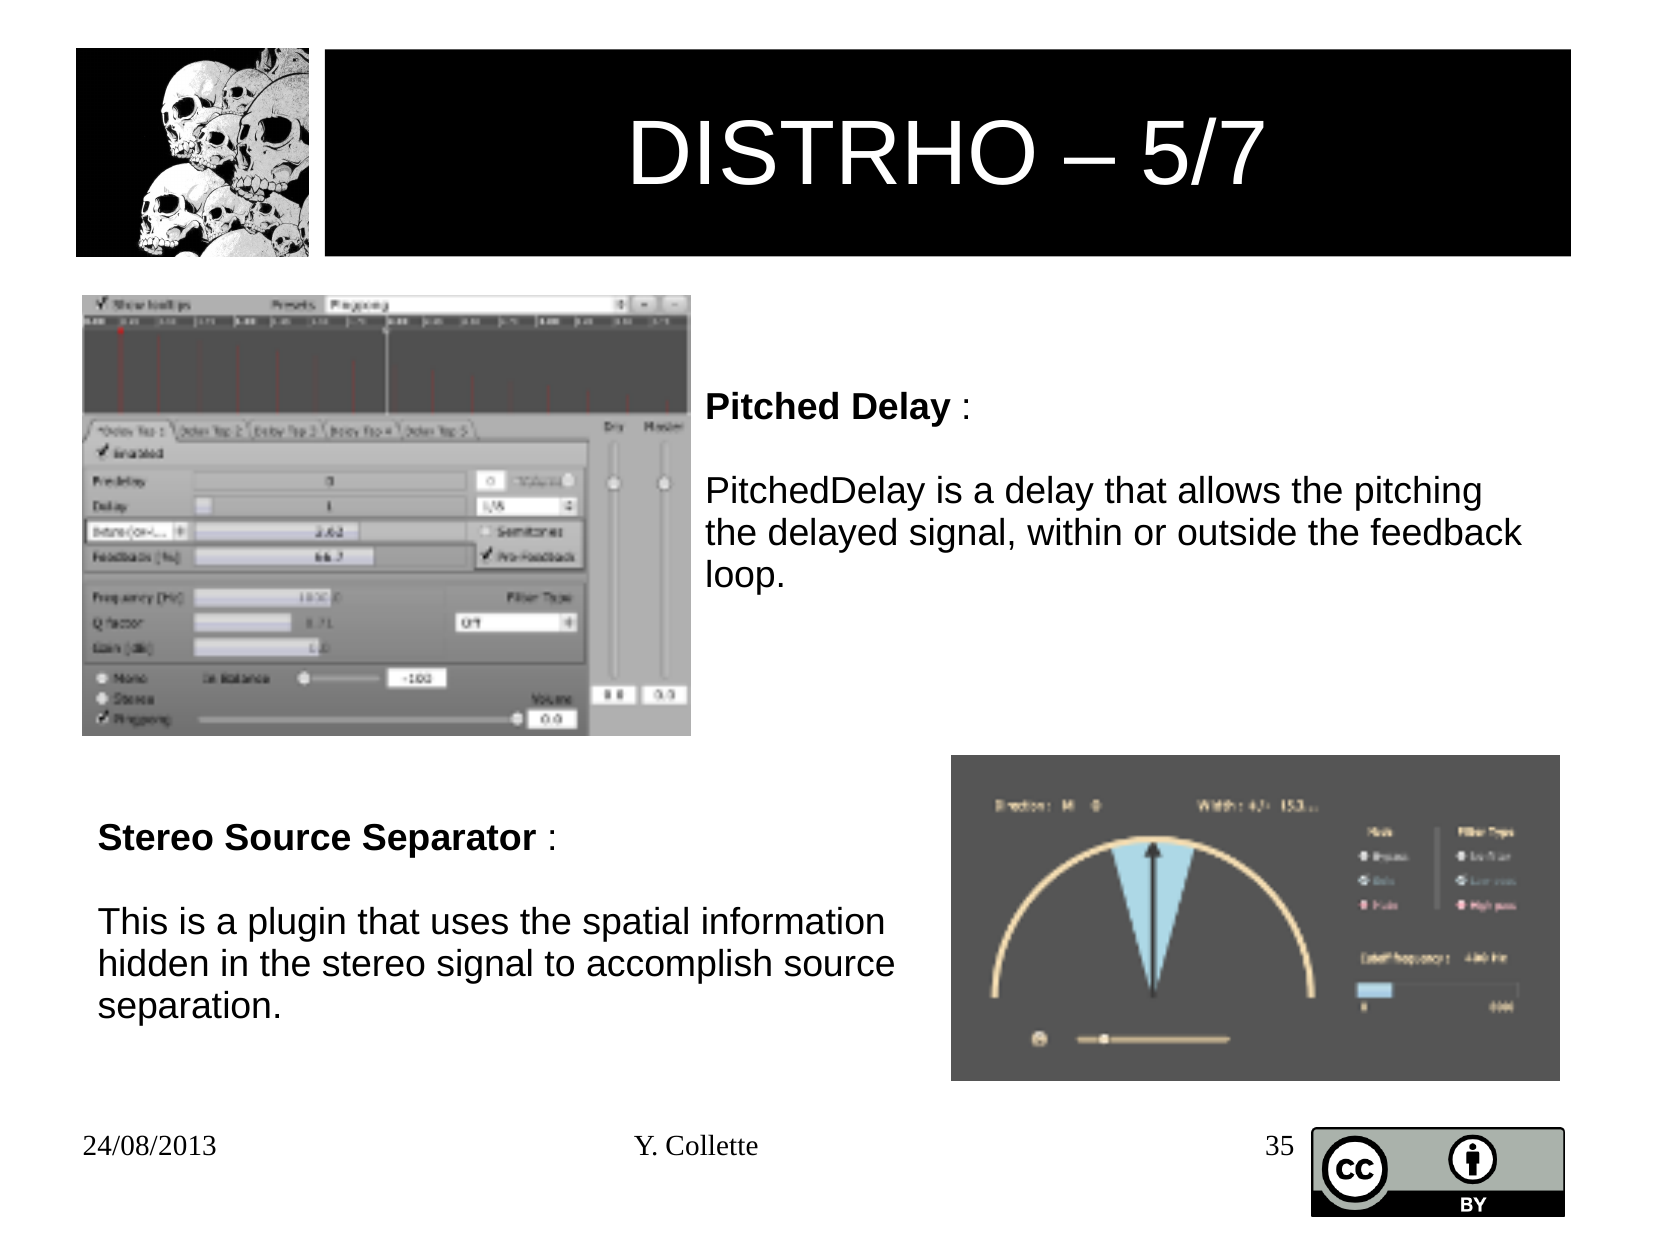

# DISTRHO – 5/7
Pitched Delay :
PitchedDelay is a delay that allows the pitching the delayed signal, within or outside the feedback loop.
Stereo Source Separator :
This is a plugin that uses the spatial information hidden in the stereo signal to accomplish source separation.
Y. Collette
35